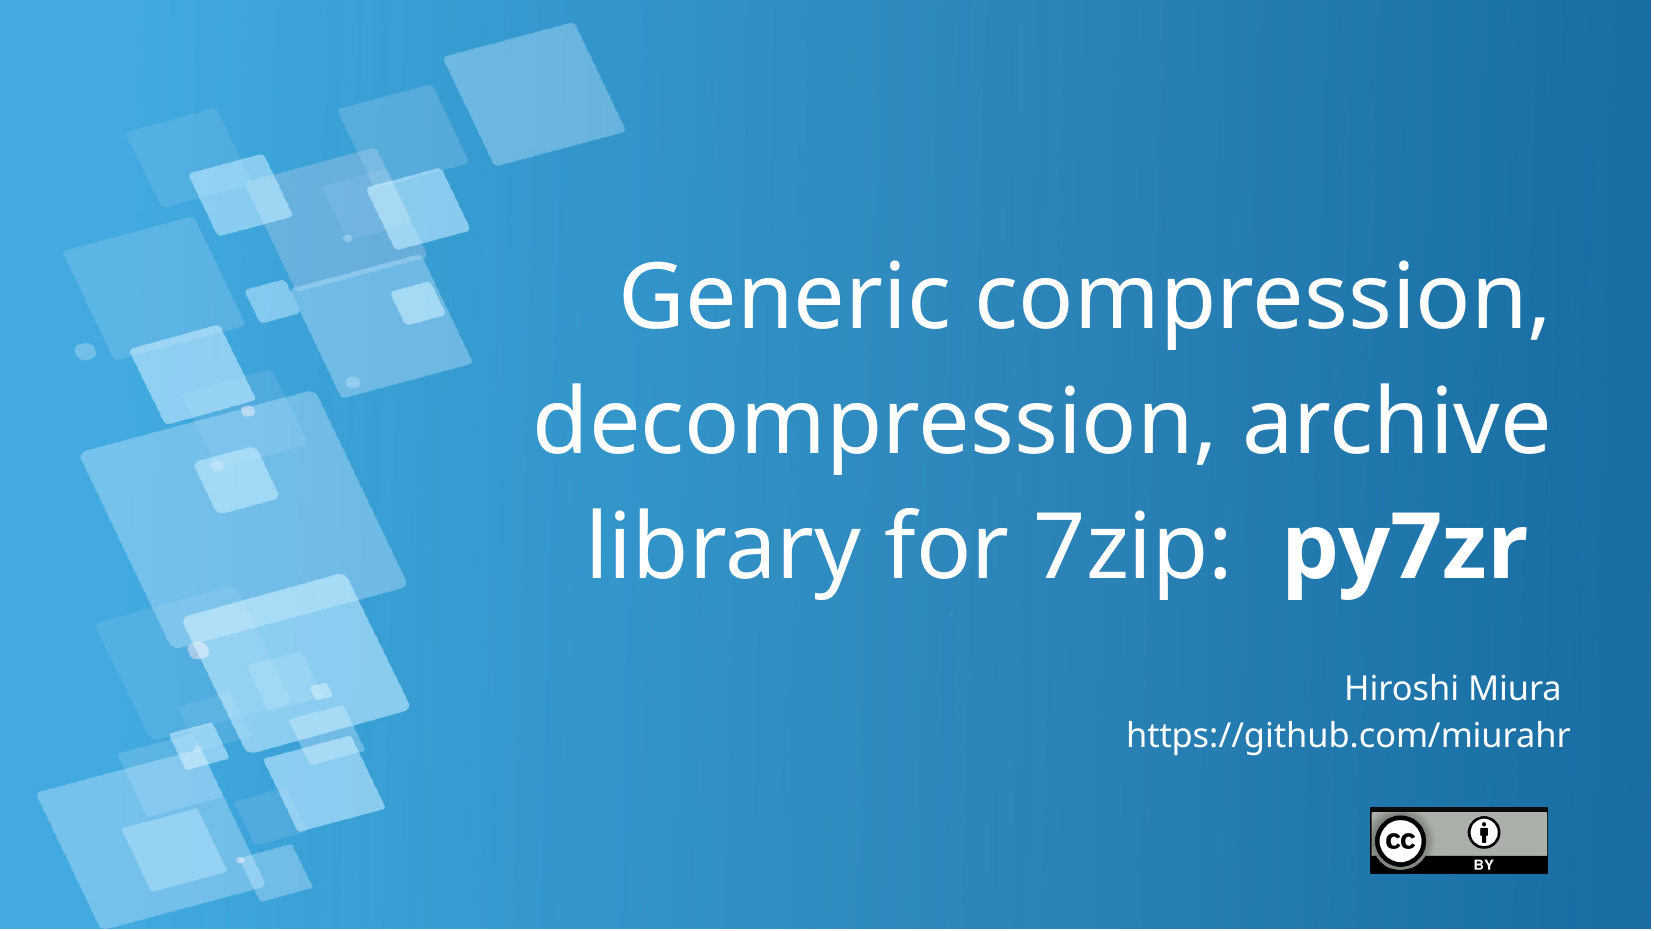

# Generic compression, decompression, archive library for 7zip: py7zr
Hiroshi Miura
https://github.com/miurahr